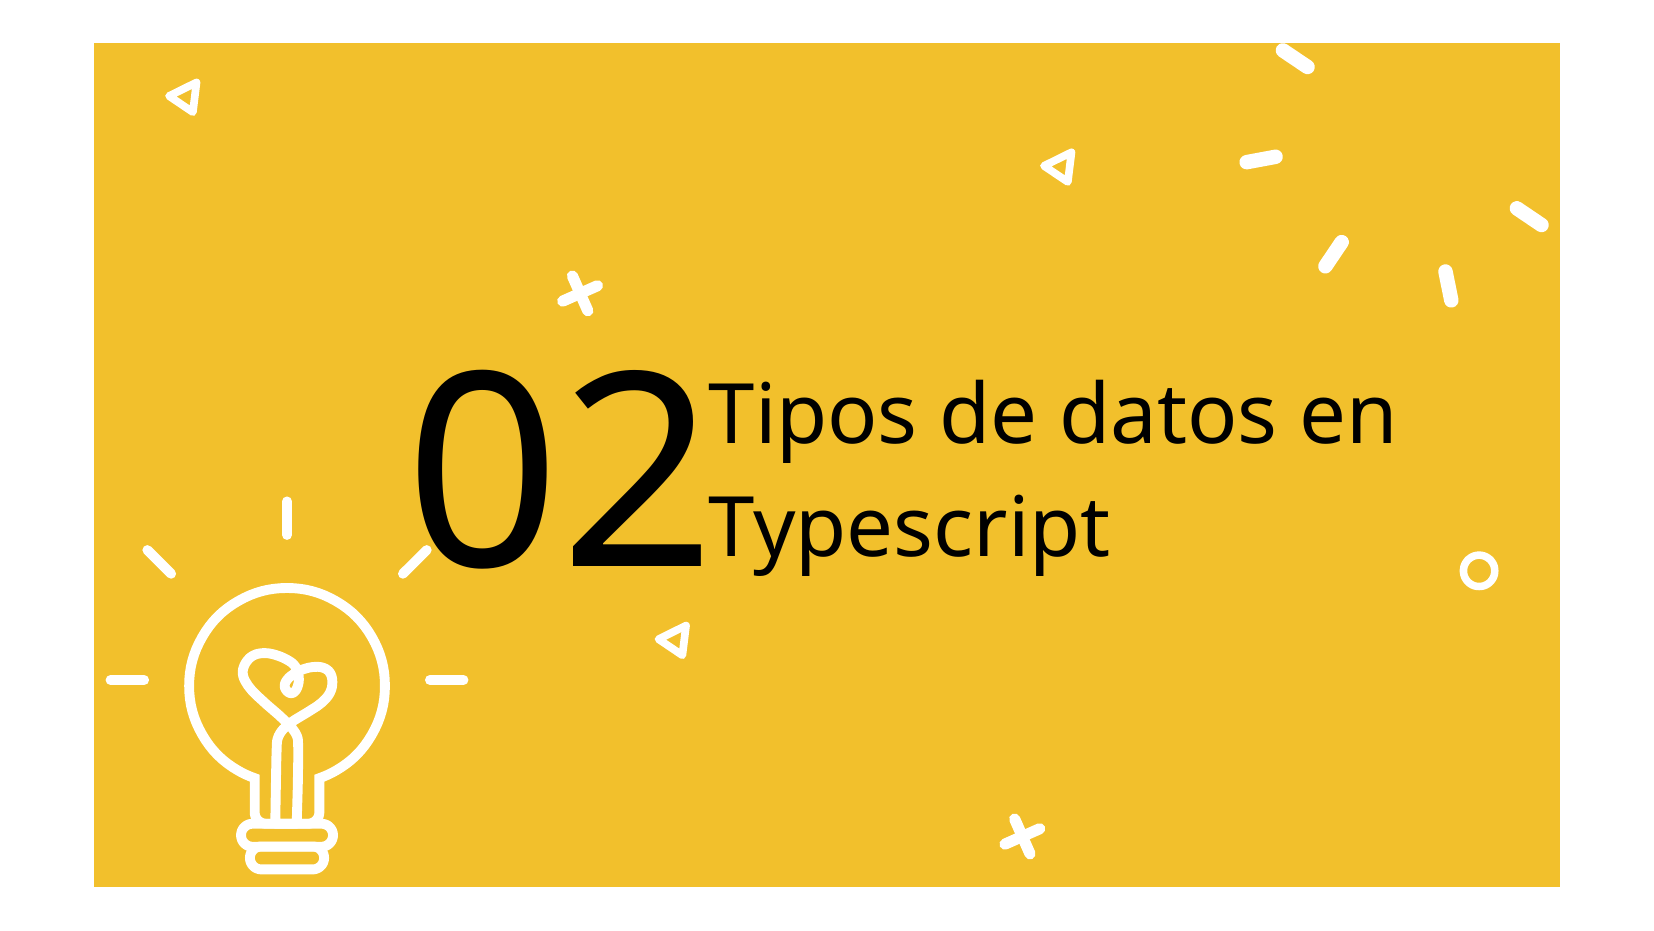

02
# Tipos de datos en Typescript